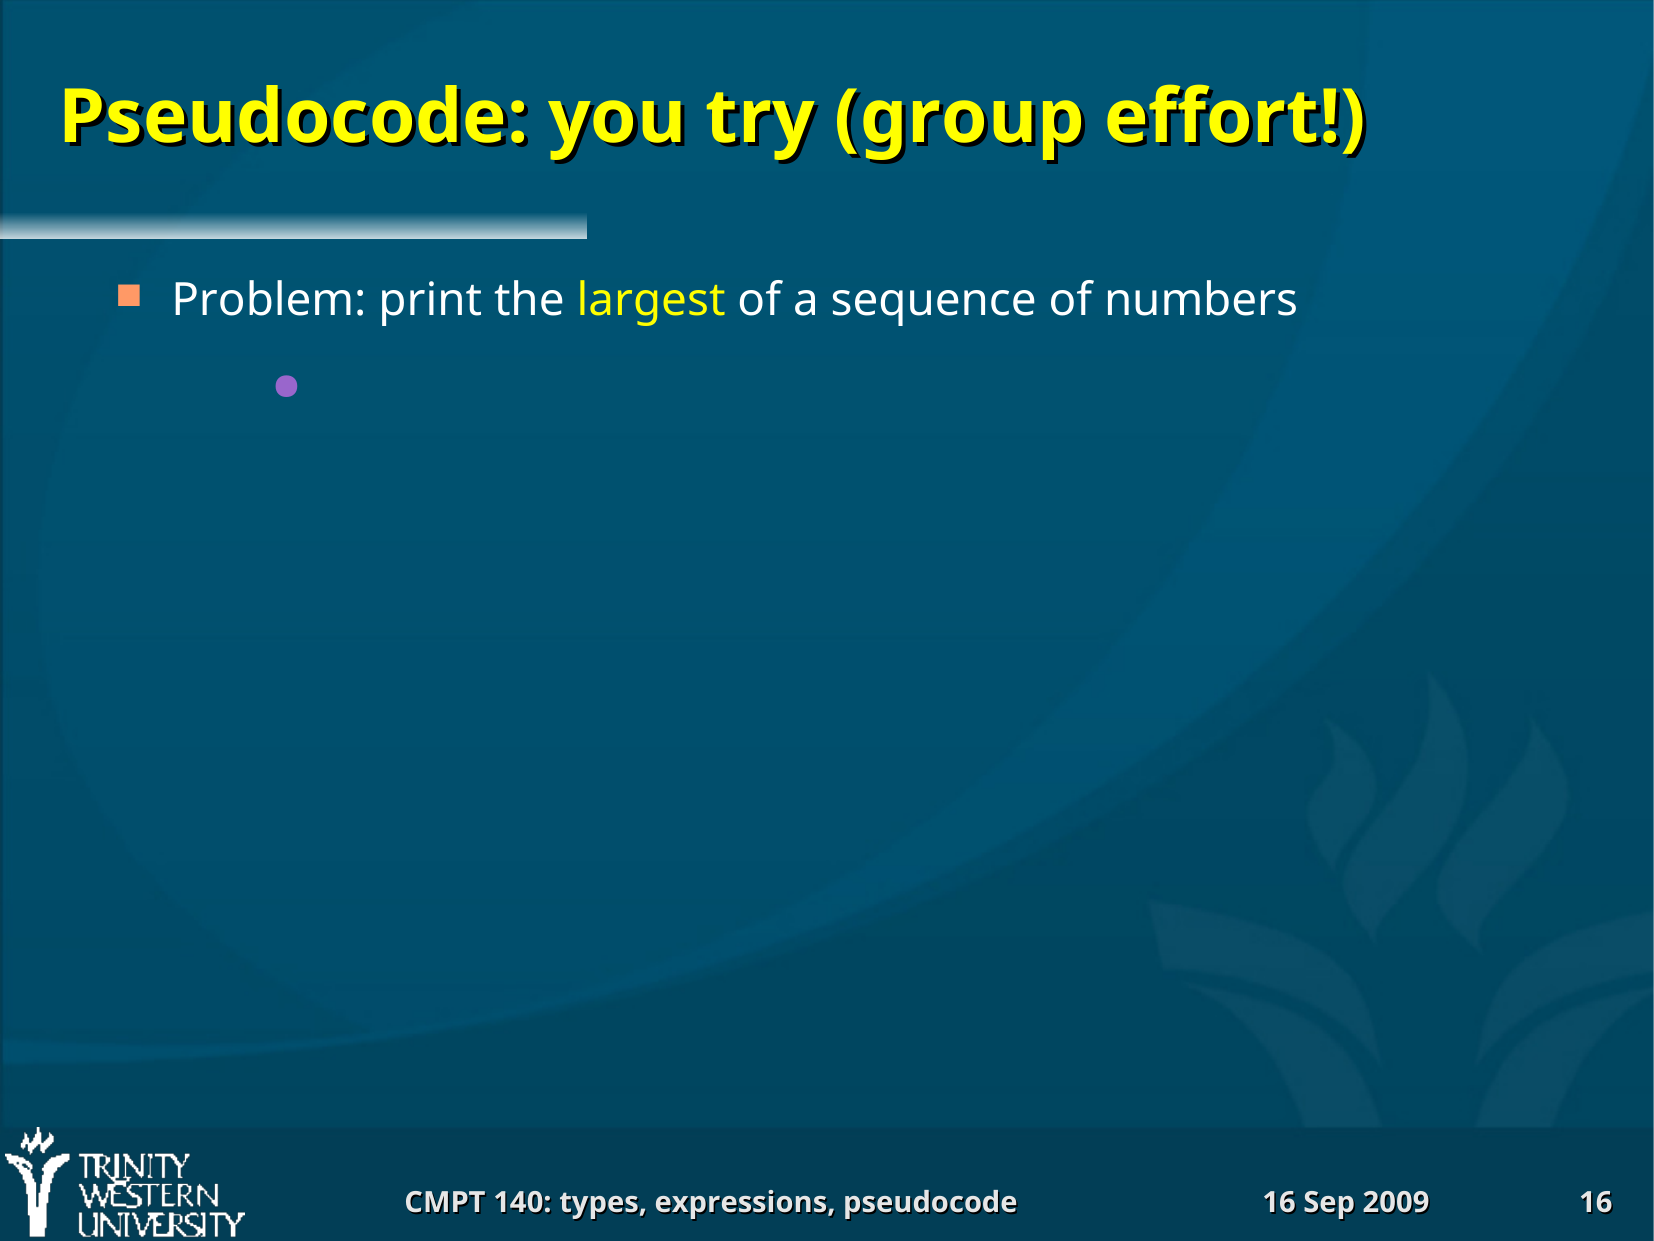

# Pseudocode: you try (group effort!)
Problem: print the largest of a sequence of numbers
CMPT 140: types, expressions, pseudocode
16 Sep 2009
16